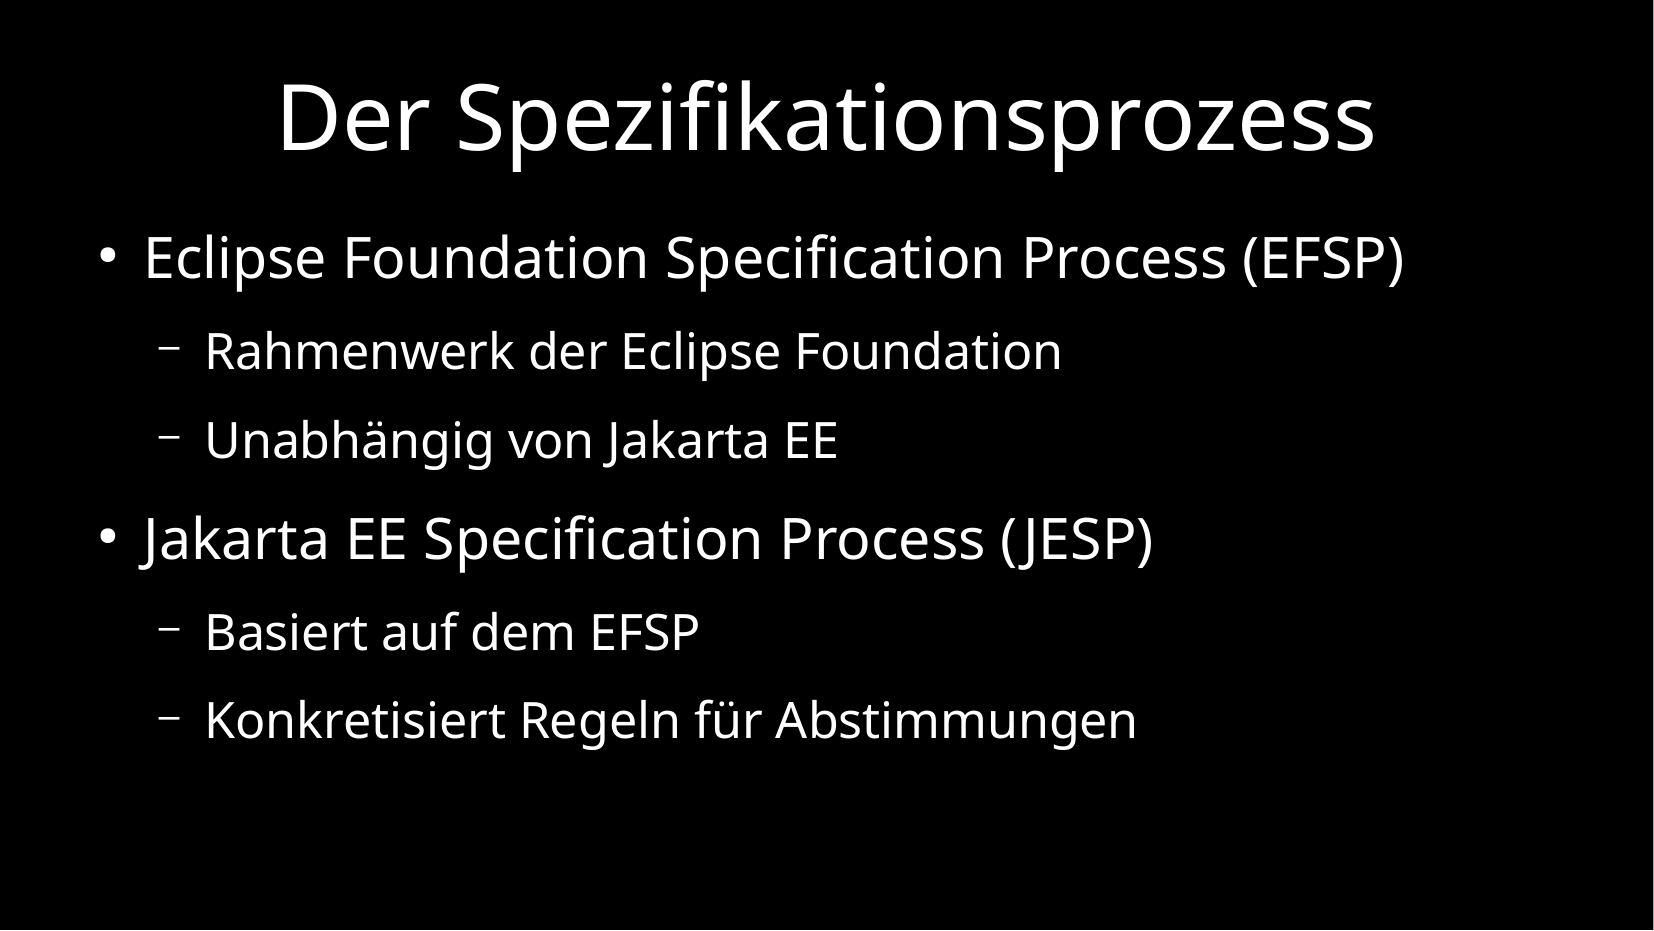

# Der Spezifikationsprozess
Eclipse Foundation Specification Process (EFSP)
Rahmenwerk der Eclipse Foundation
Unabhängig von Jakarta EE
Jakarta EE Specification Process (JESP)
Basiert auf dem EFSP
Konkretisiert Regeln für Abstimmungen